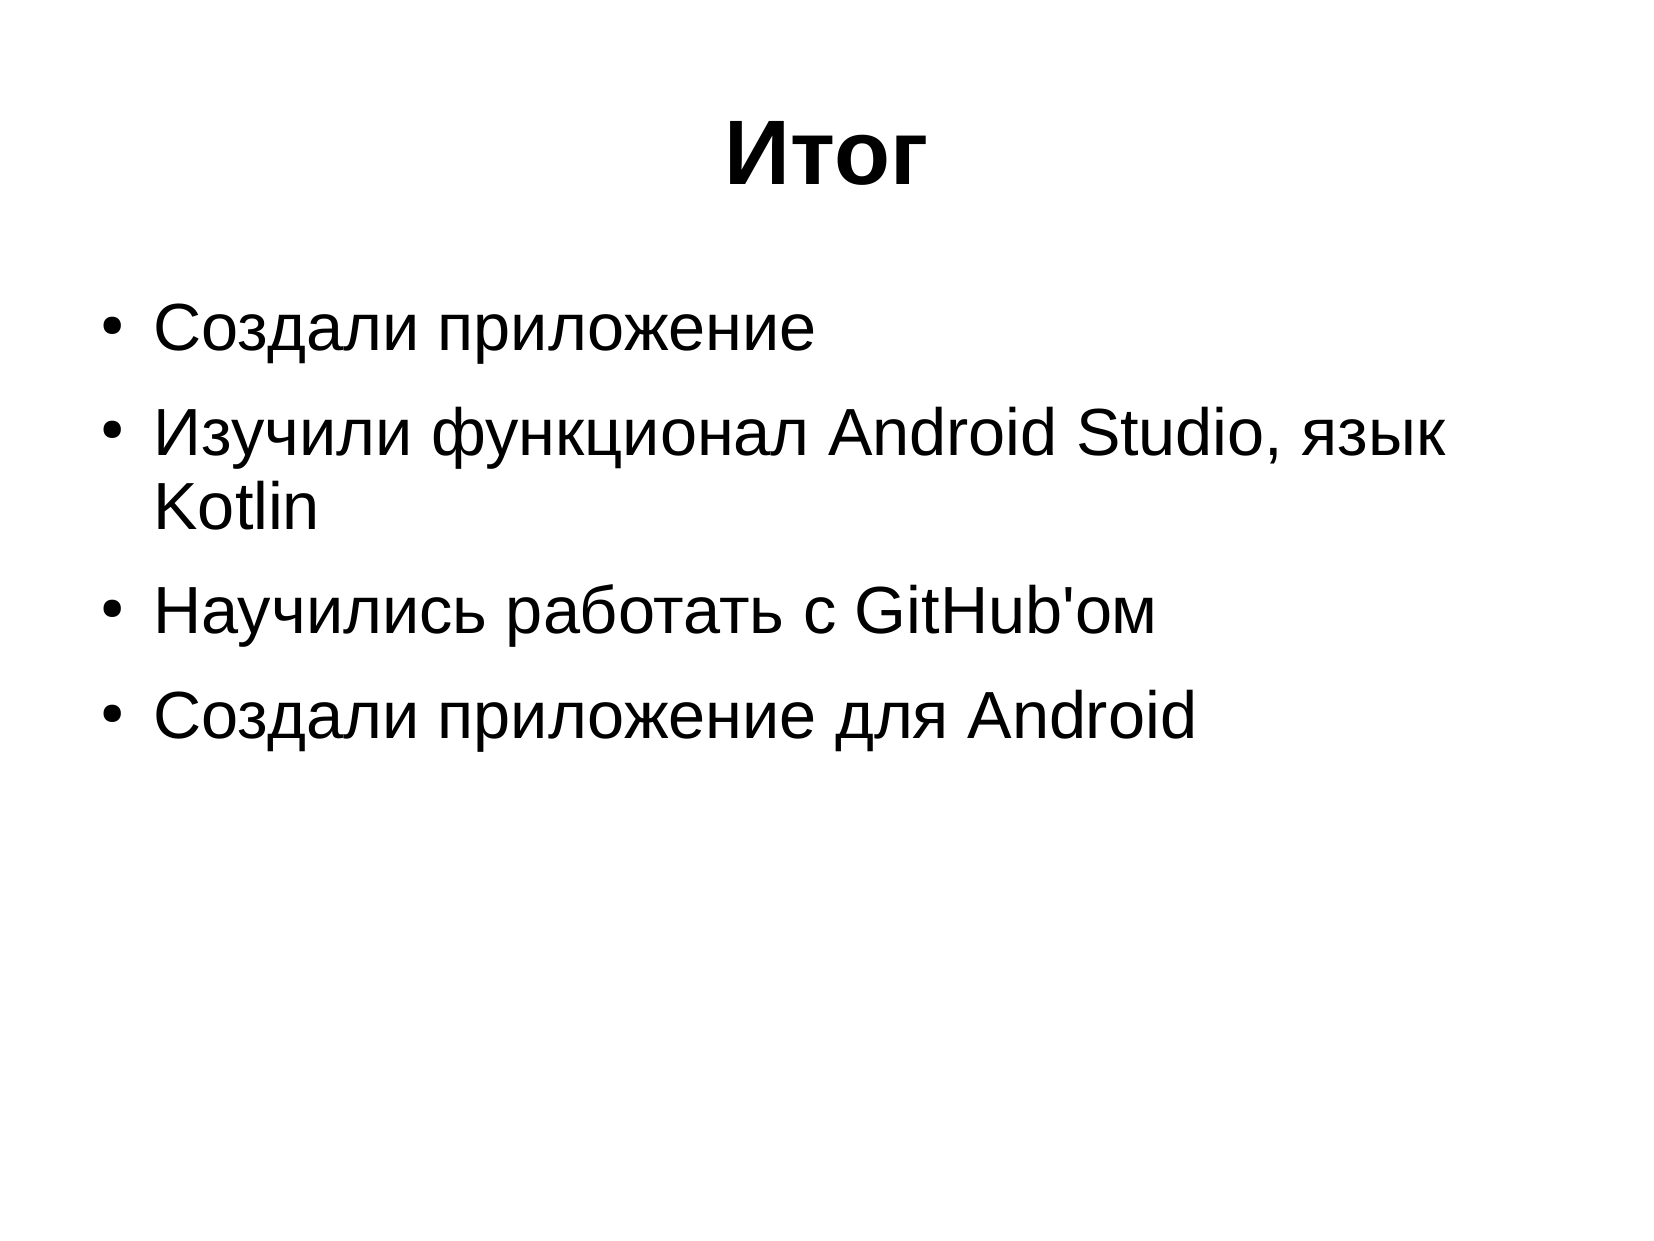

# Итог
Создали приложение
Изучили функционал Android Studio, язык Kotlin
Научились работать с GitHub'ом
Создали приложение для Android